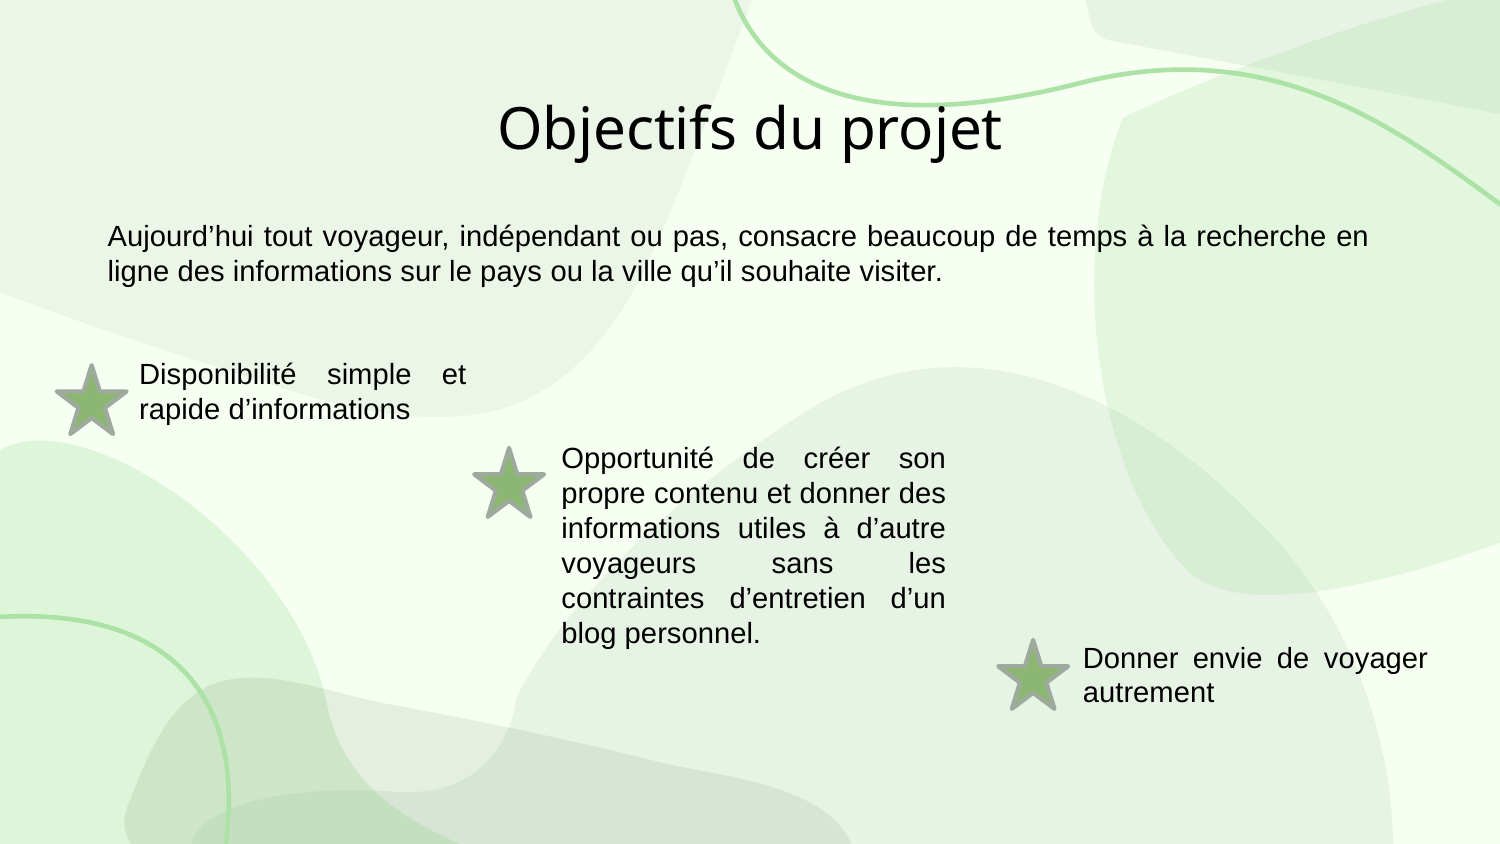

# Objectifs du projet
Aujourd’hui tout voyageur, indépendant ou pas, consacre beaucoup de temps à la recherche en ligne des informations sur le pays ou la ville qu’il souhaite visiter.
Disponibilité simple et rapide d’informations
Opportunité de créer son propre contenu et donner des informations utiles à d’autre voyageurs sans les contraintes d’entretien d’un blog personnel.
Donner envie de voyager autrement